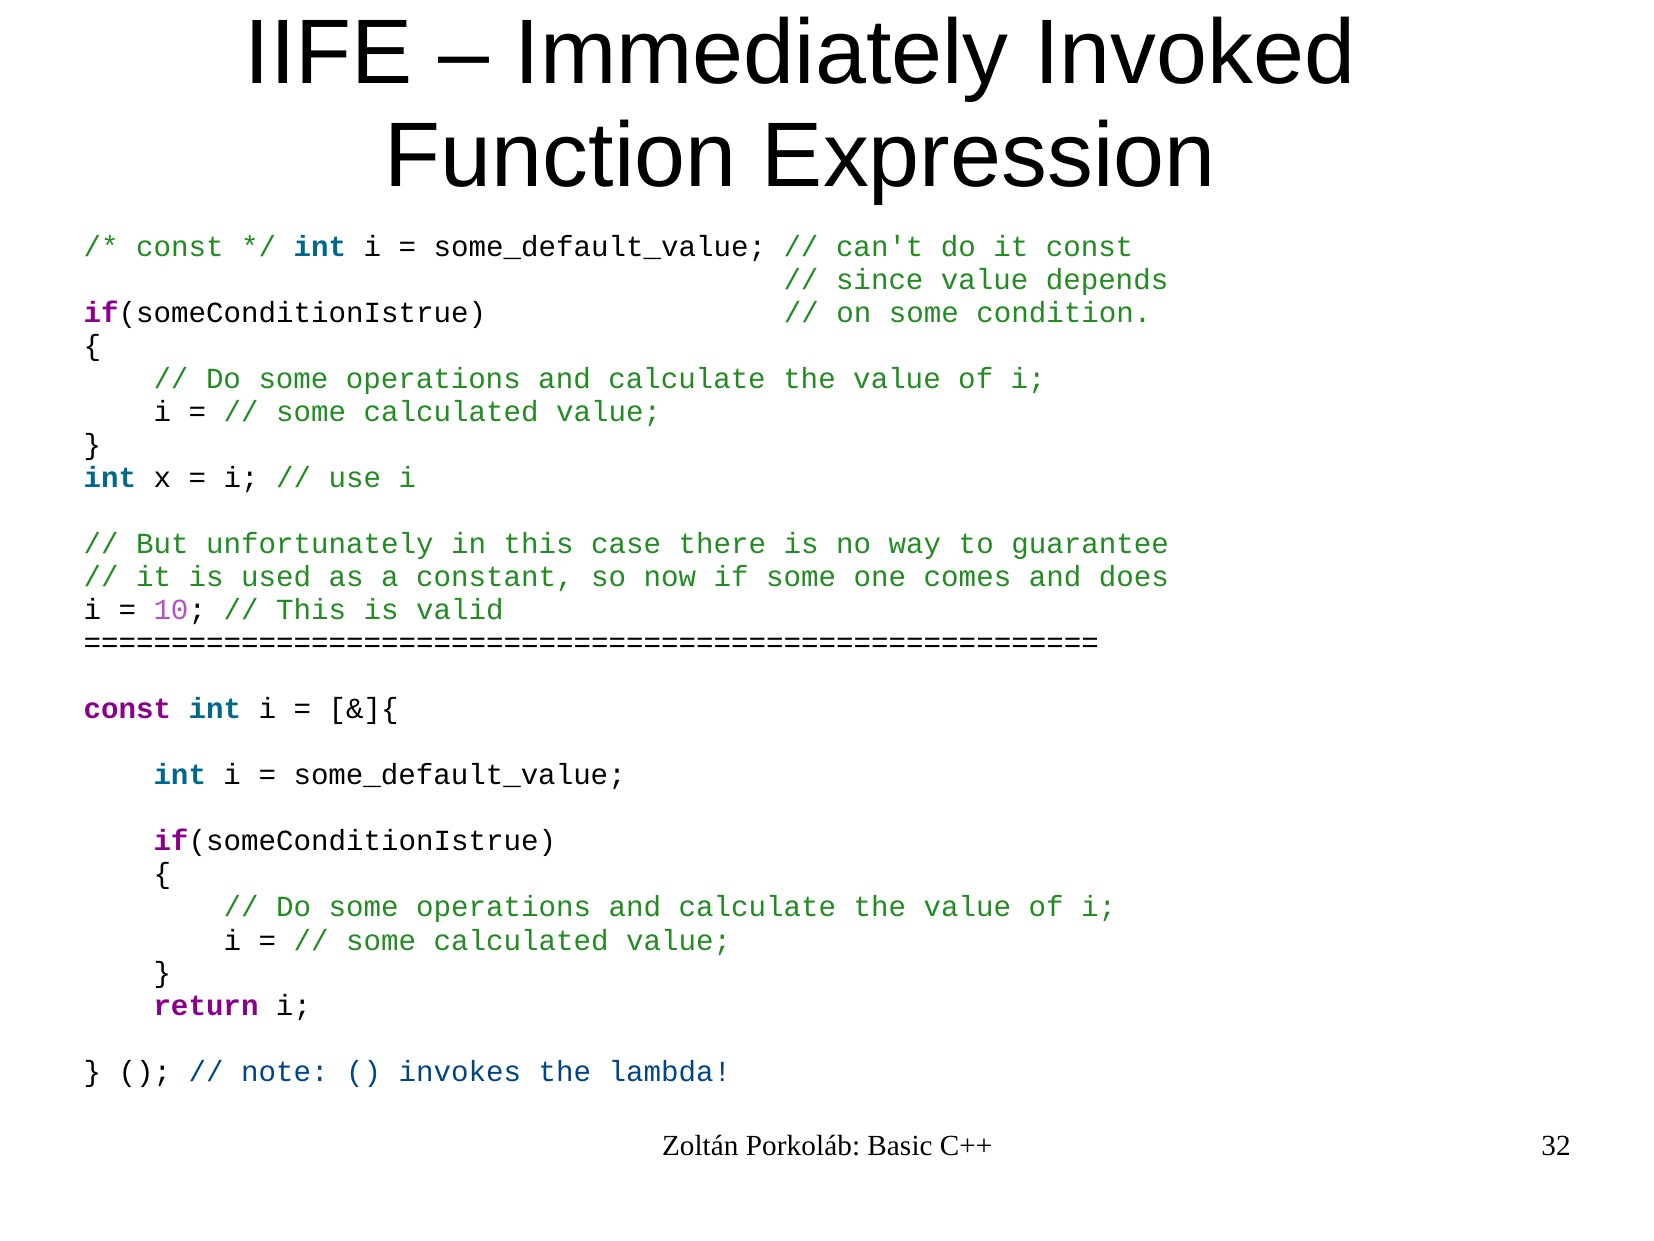

# IIFE – Immediately Invoked Function Expression
/* const */ int i = some_default_value; // can't do it const
 // since value depends
if(someConditionIstrue) // on some condition.
{
 // Do some operations and calculate the value of i;
 i = // some calculated value;
}
int x = i; // use i
// But unfortunately in this case there is no way to guarantee
// it is used as a constant, so now if some one comes and does
i = 10; // This is valid
==========================================================
const int i = [&]{
 int i = some_default_value;
 if(someConditionIstrue)
 {
 // Do some operations and calculate the value of i;
 i = // some calculated value;
 }
 return i;
} (); // note: () invokes the lambda!
Zoltán Porkoláb: Basic C++
32